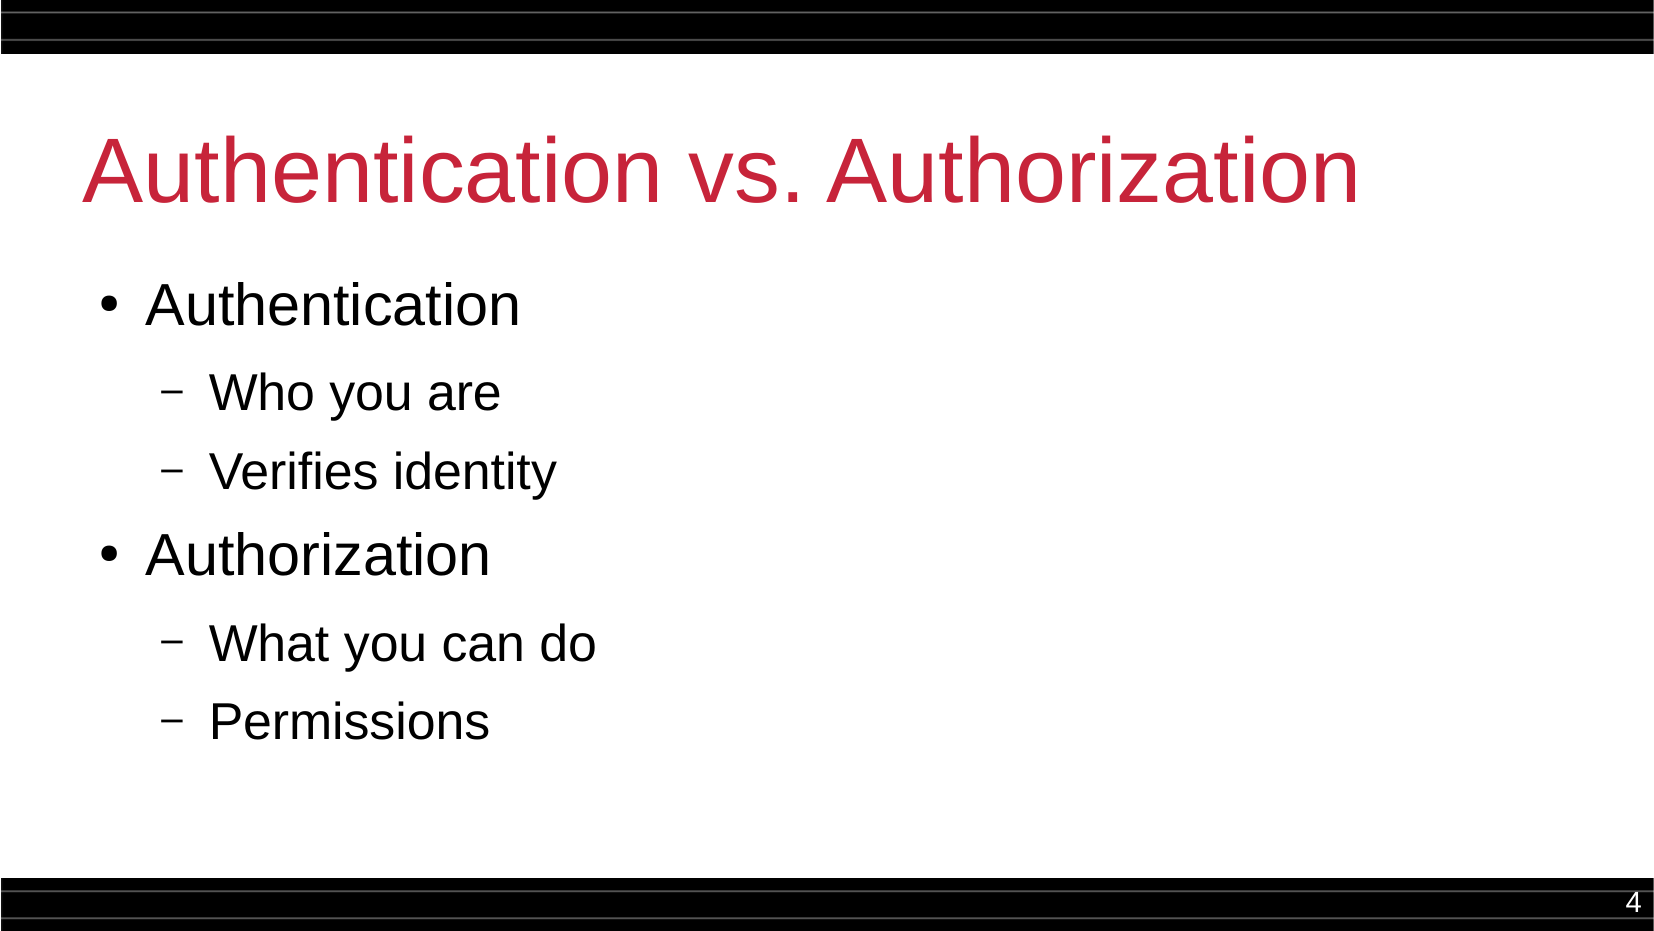

# Authentication vs. Authorization
Authentication
Who you are
Verifies identity
Authorization
What you can do
Permissions